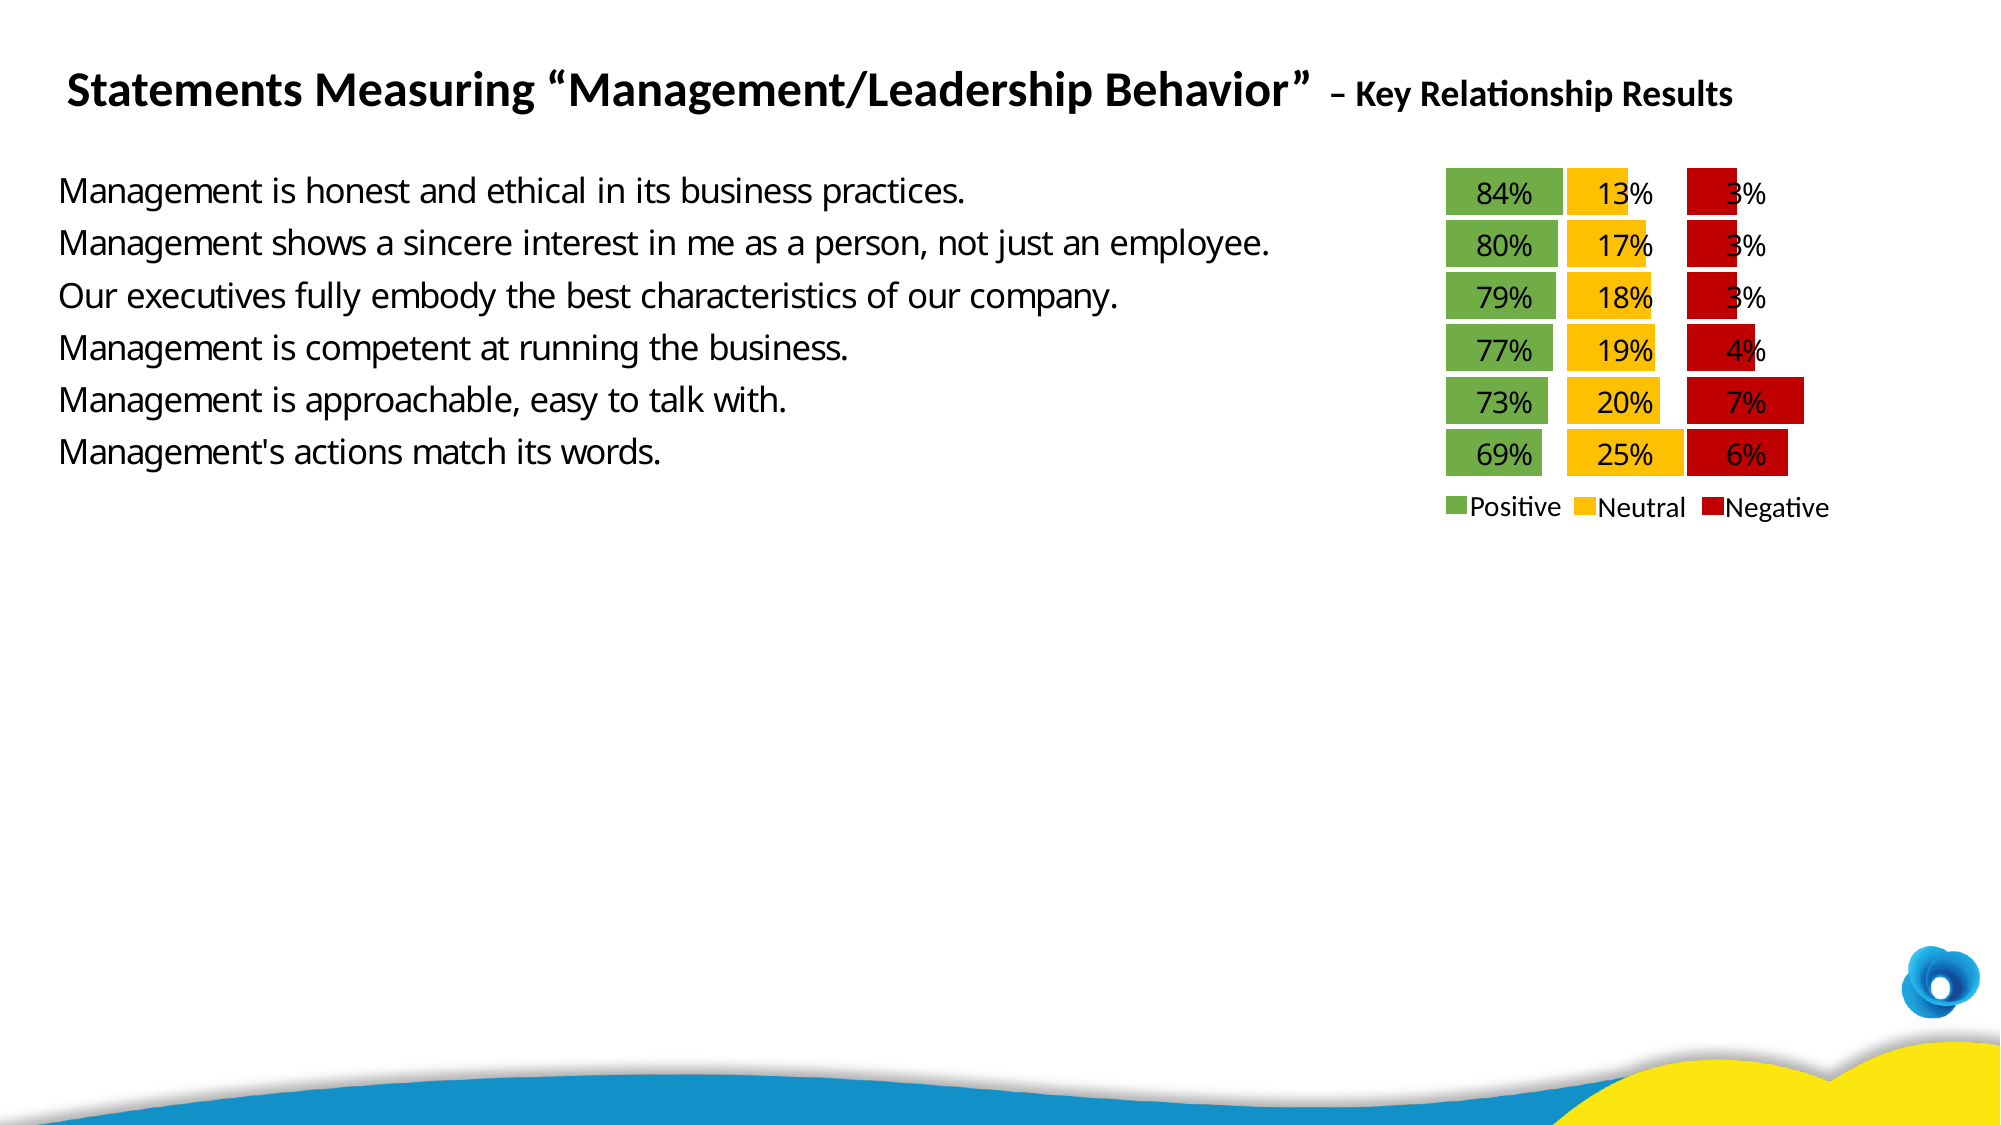

Statements Measuring “Management/Leadership Behavior” – Key Relationship Results
Positive
Neutral
Negative